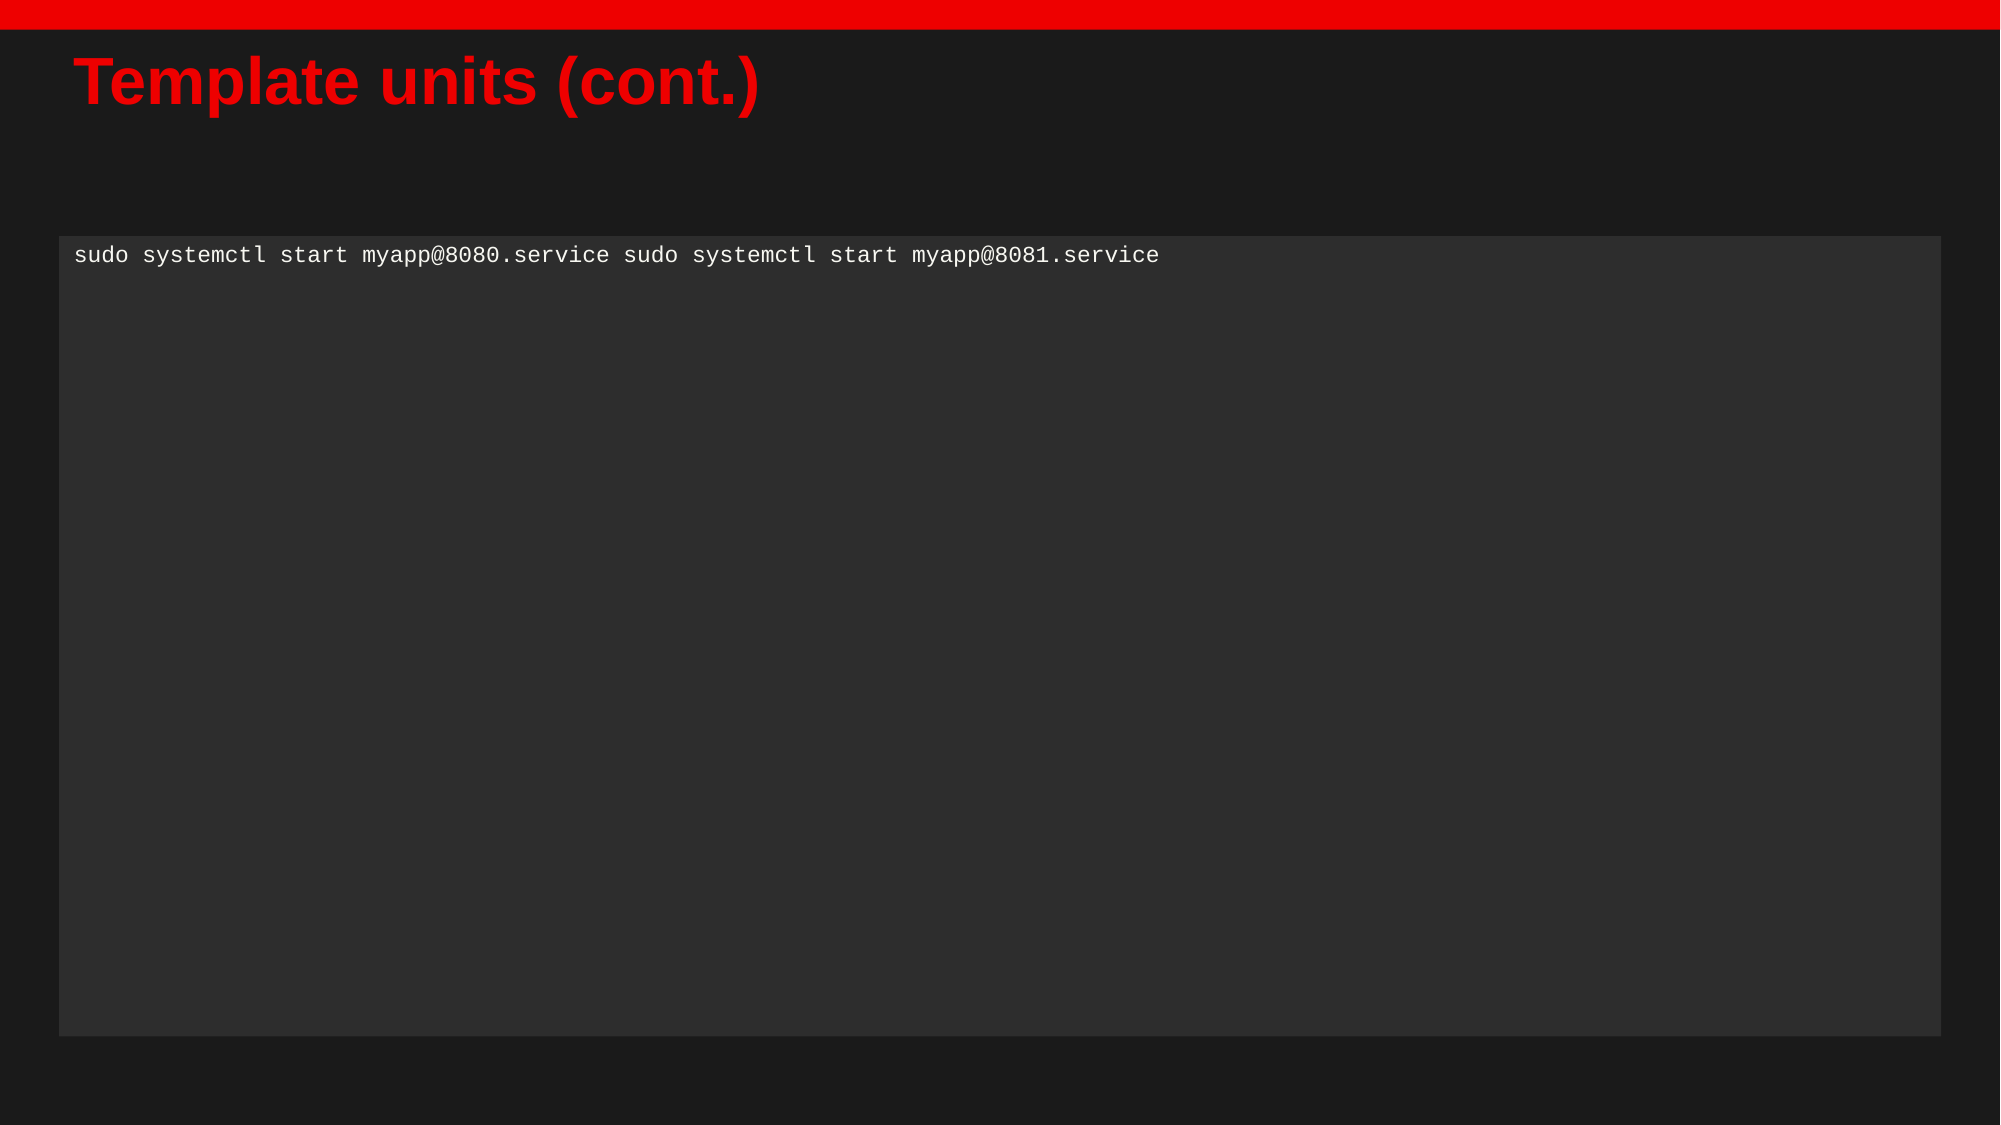

Template units (cont.)
sudo systemctl start myapp@8080.service sudo systemctl start myapp@8081.service